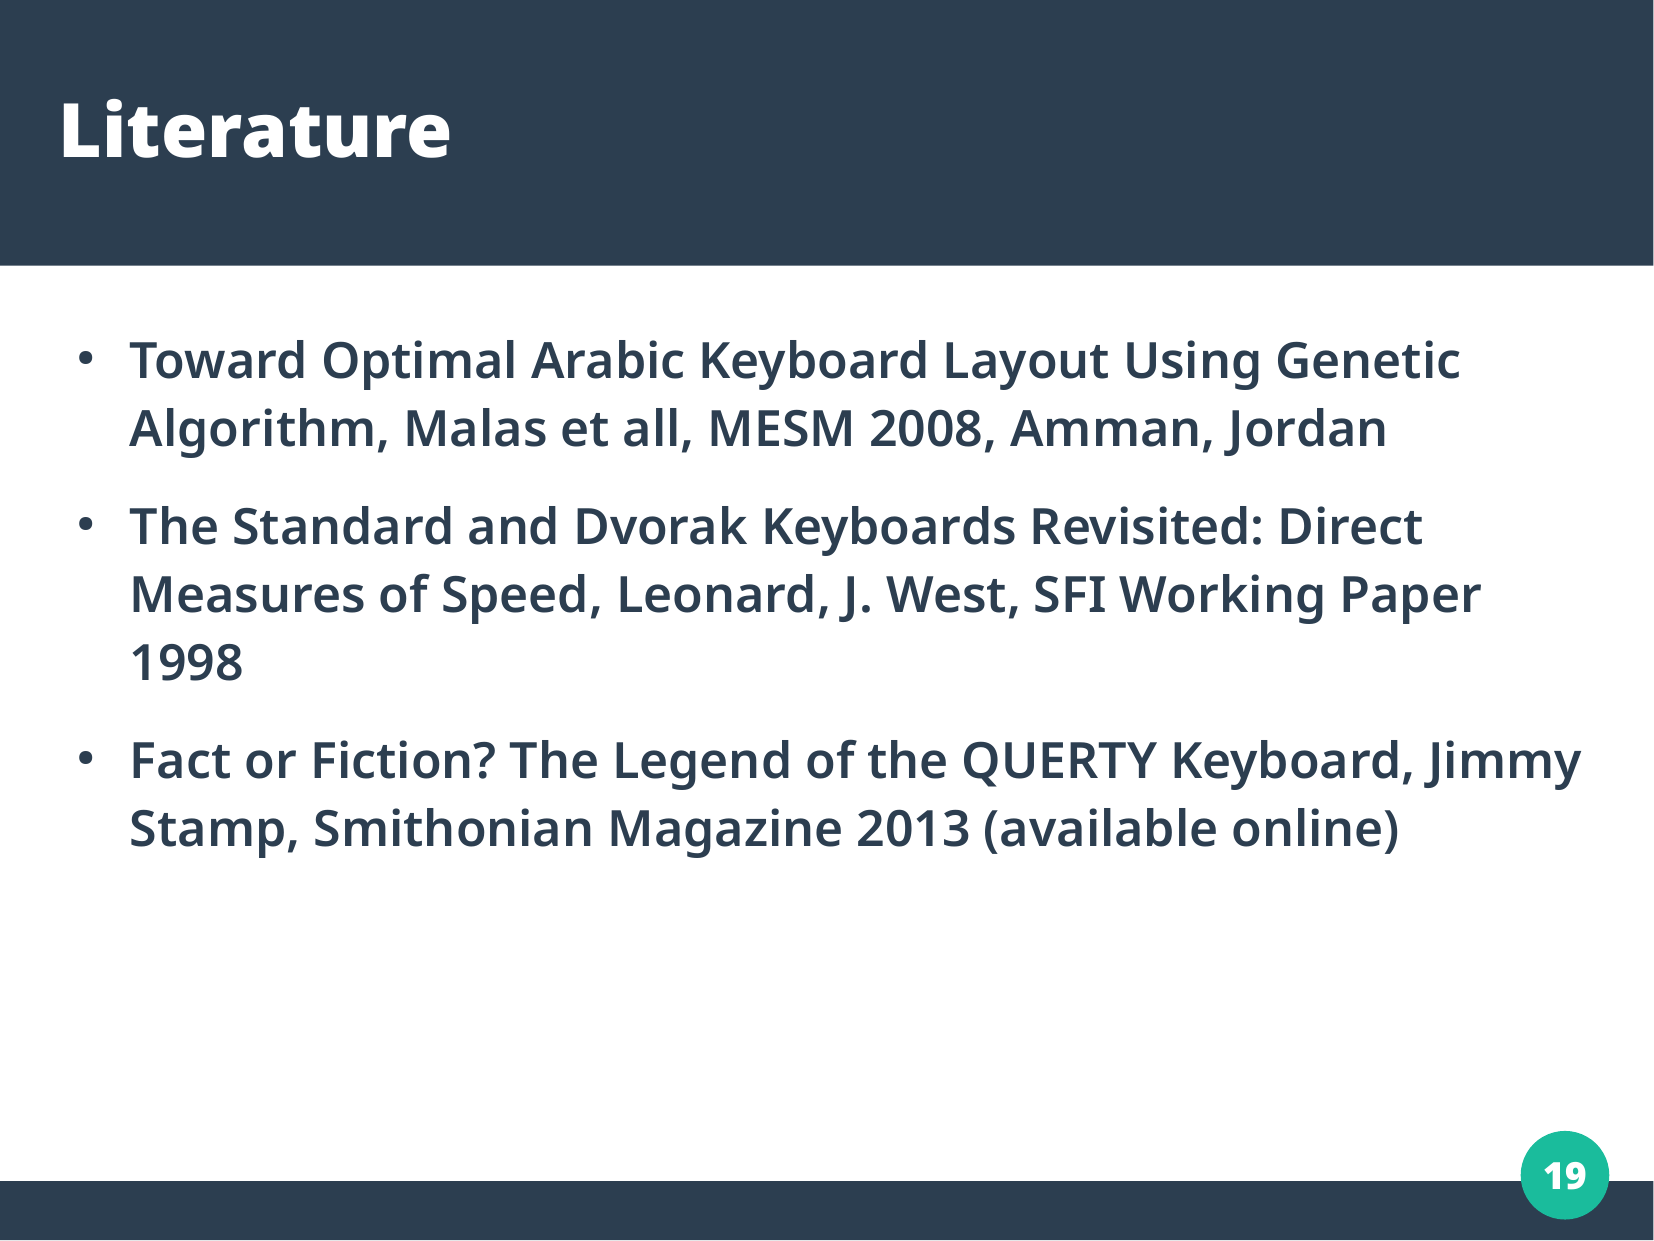

# Literature
Toward Optimal Arabic Keyboard Layout Using Genetic Algorithm, Malas et all, MESM 2008, Amman, Jordan
The Standard and Dvorak Keyboards Revisited: Direct Measures of Speed, Leonard, J. West, SFI Working Paper 1998
Fact or Fiction? The Legend of the QUERTY Keyboard, Jimmy Stamp, Smithonian Magazine 2013 (available online)
19